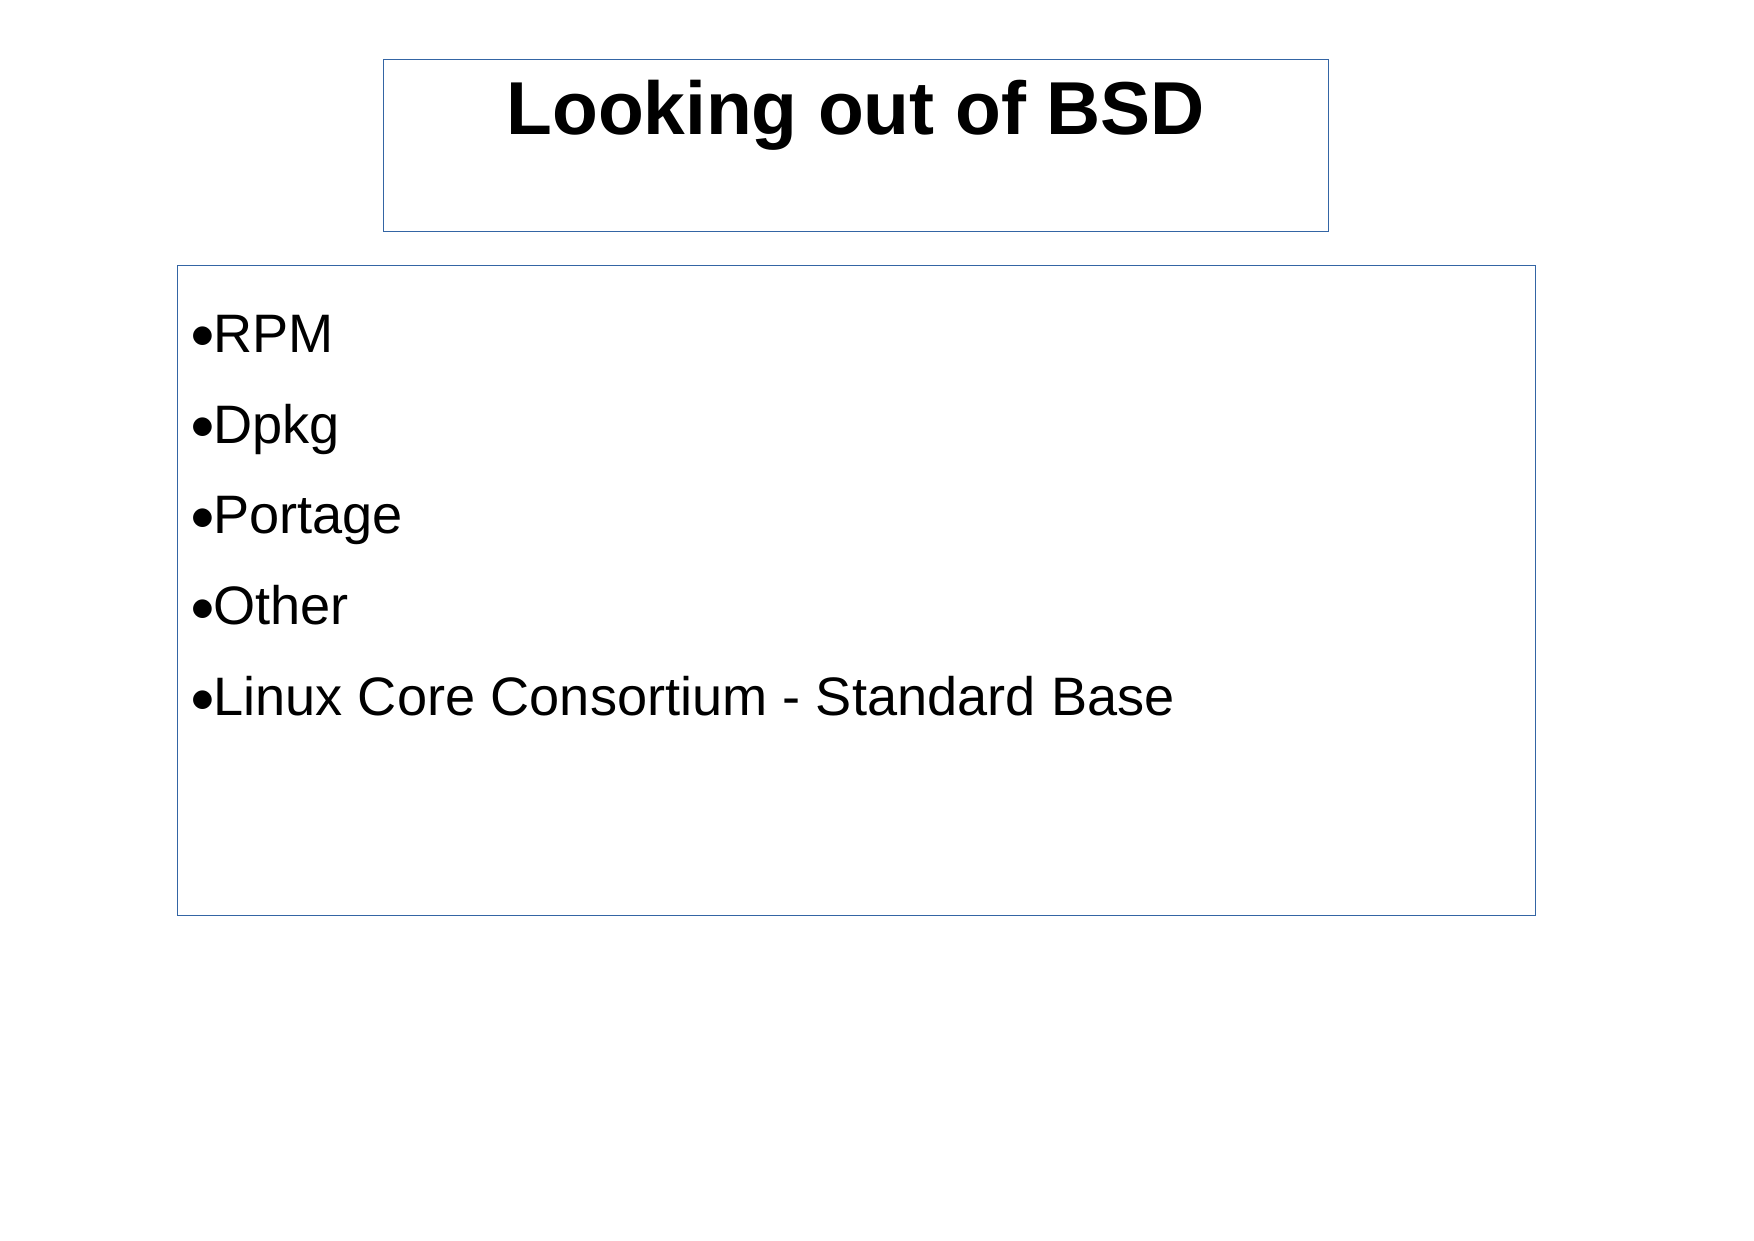

Looking out of BSD
RPM
Dpkg
Portage
Other
Linux Core Consortium - Standard Base